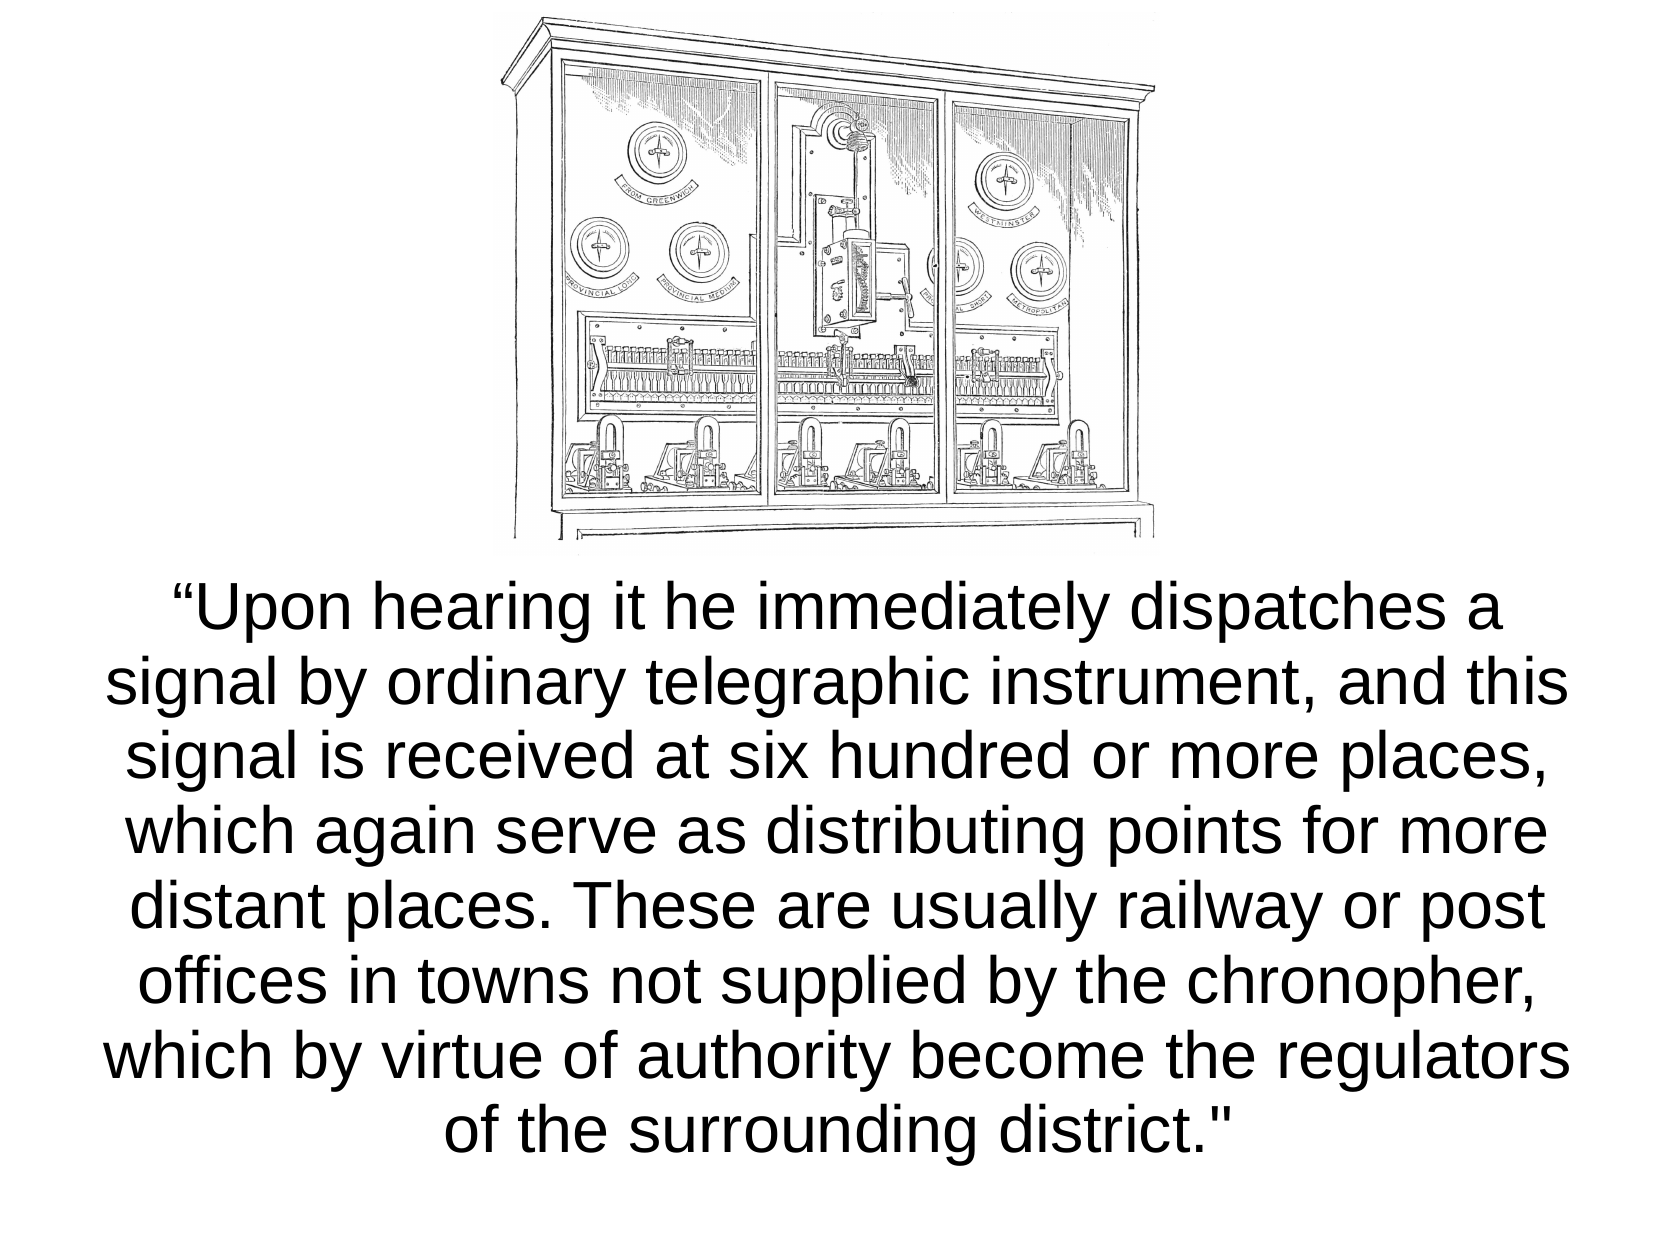

# “Upon hearing it he immediately dispatches a signal by ordinary telegraphic instrument, and this signal is received at six hundred or more places, which again serve as distributing points for more distant places. These are usually railway or post offices in towns not supplied by the chronopher, which by virtue of authority become the regulators of the surrounding district."